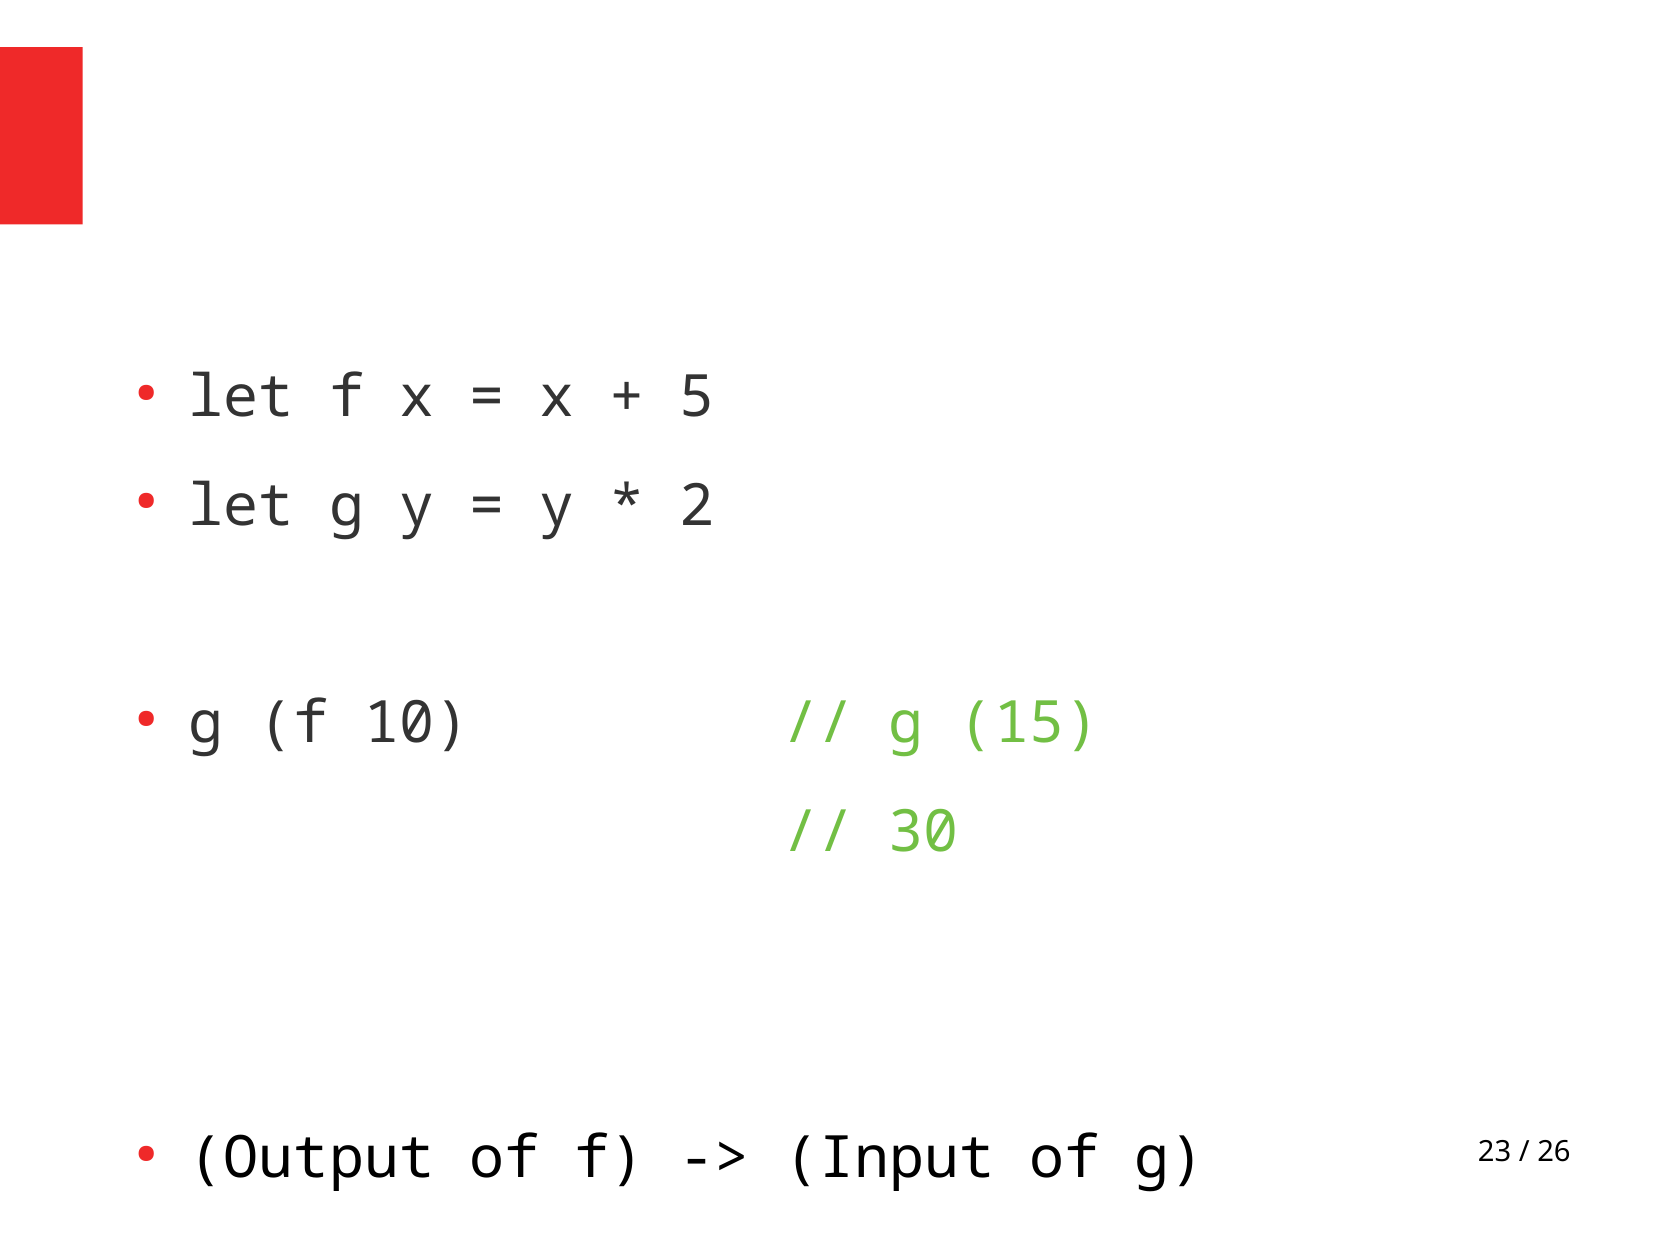

# let f x = x + 5
let g y = y * 2
g (f 10) // g (15)
 // 30
(Output of f) -> (Input of g)
23